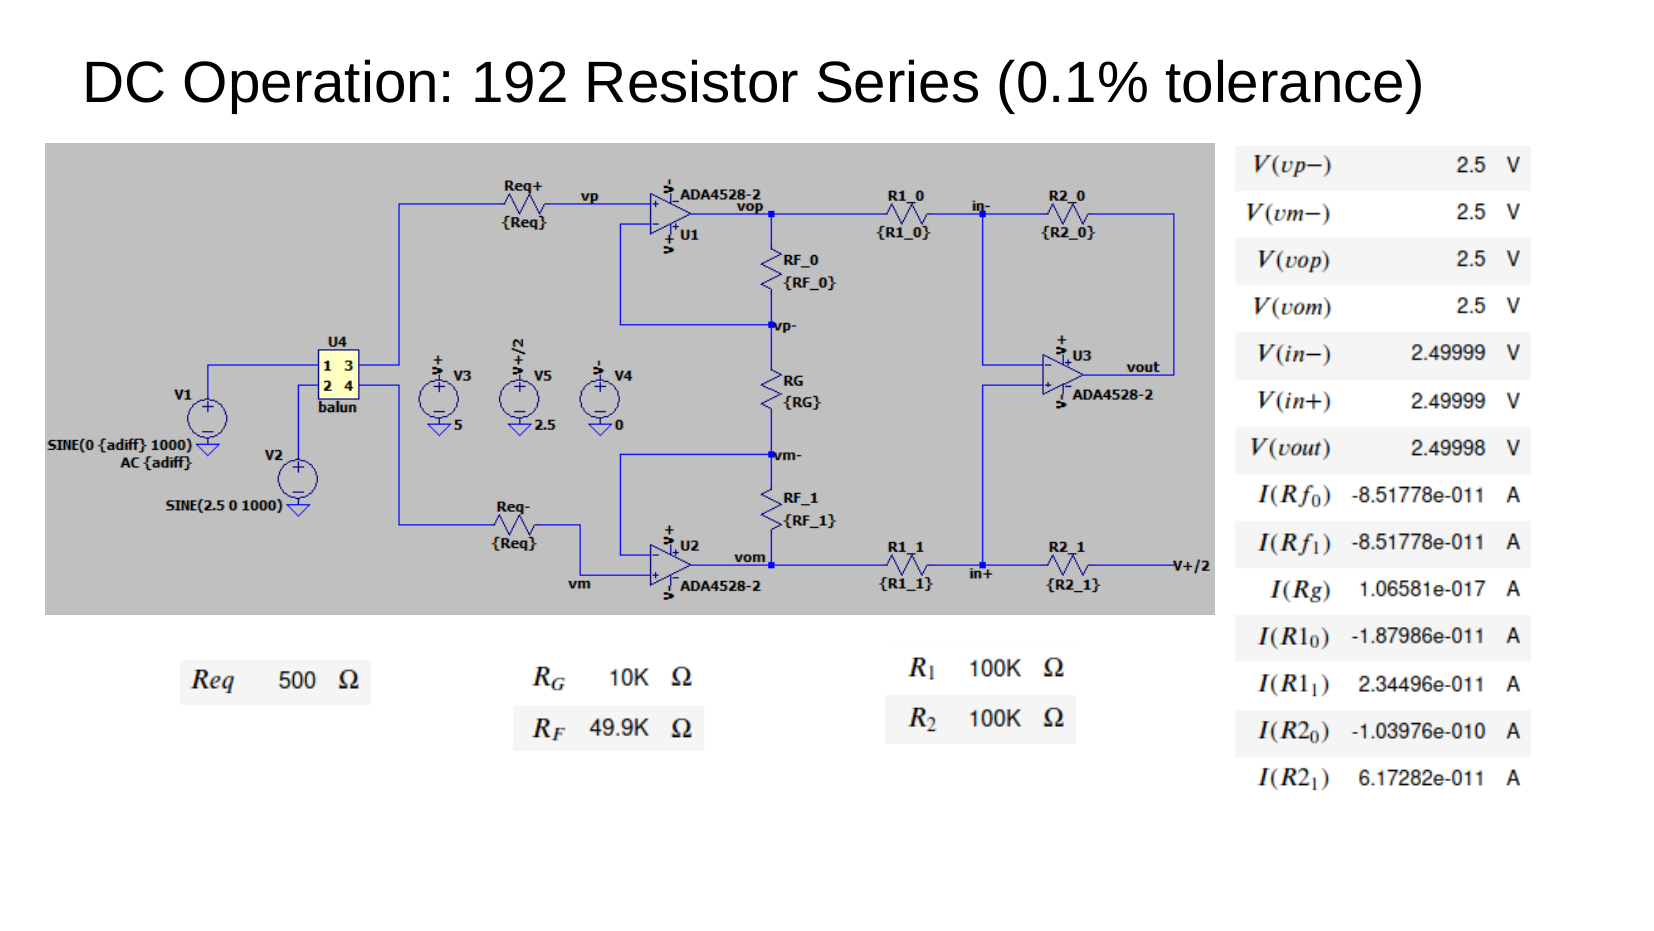

# DC Operation: 192 Resistor Series (0.1% tolerance)